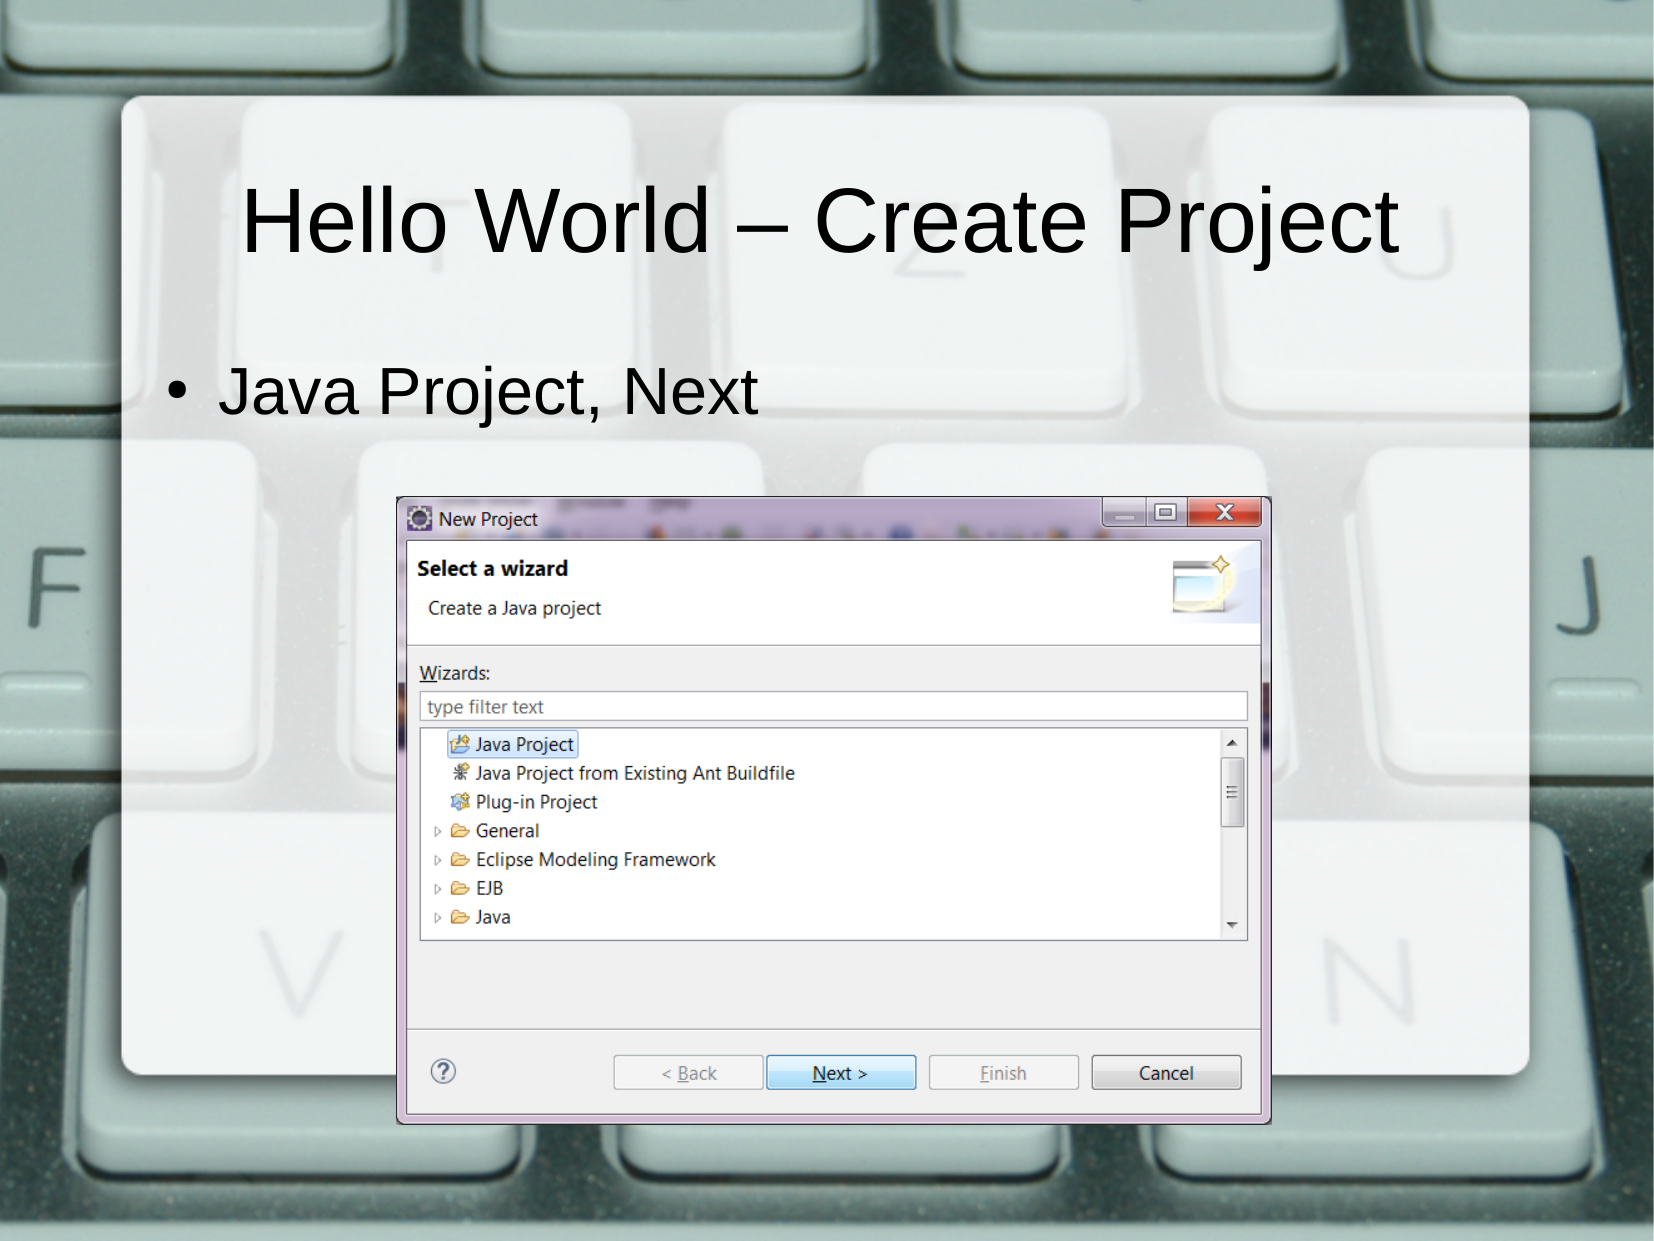

# Hello World – Create Project
Java Project, Next